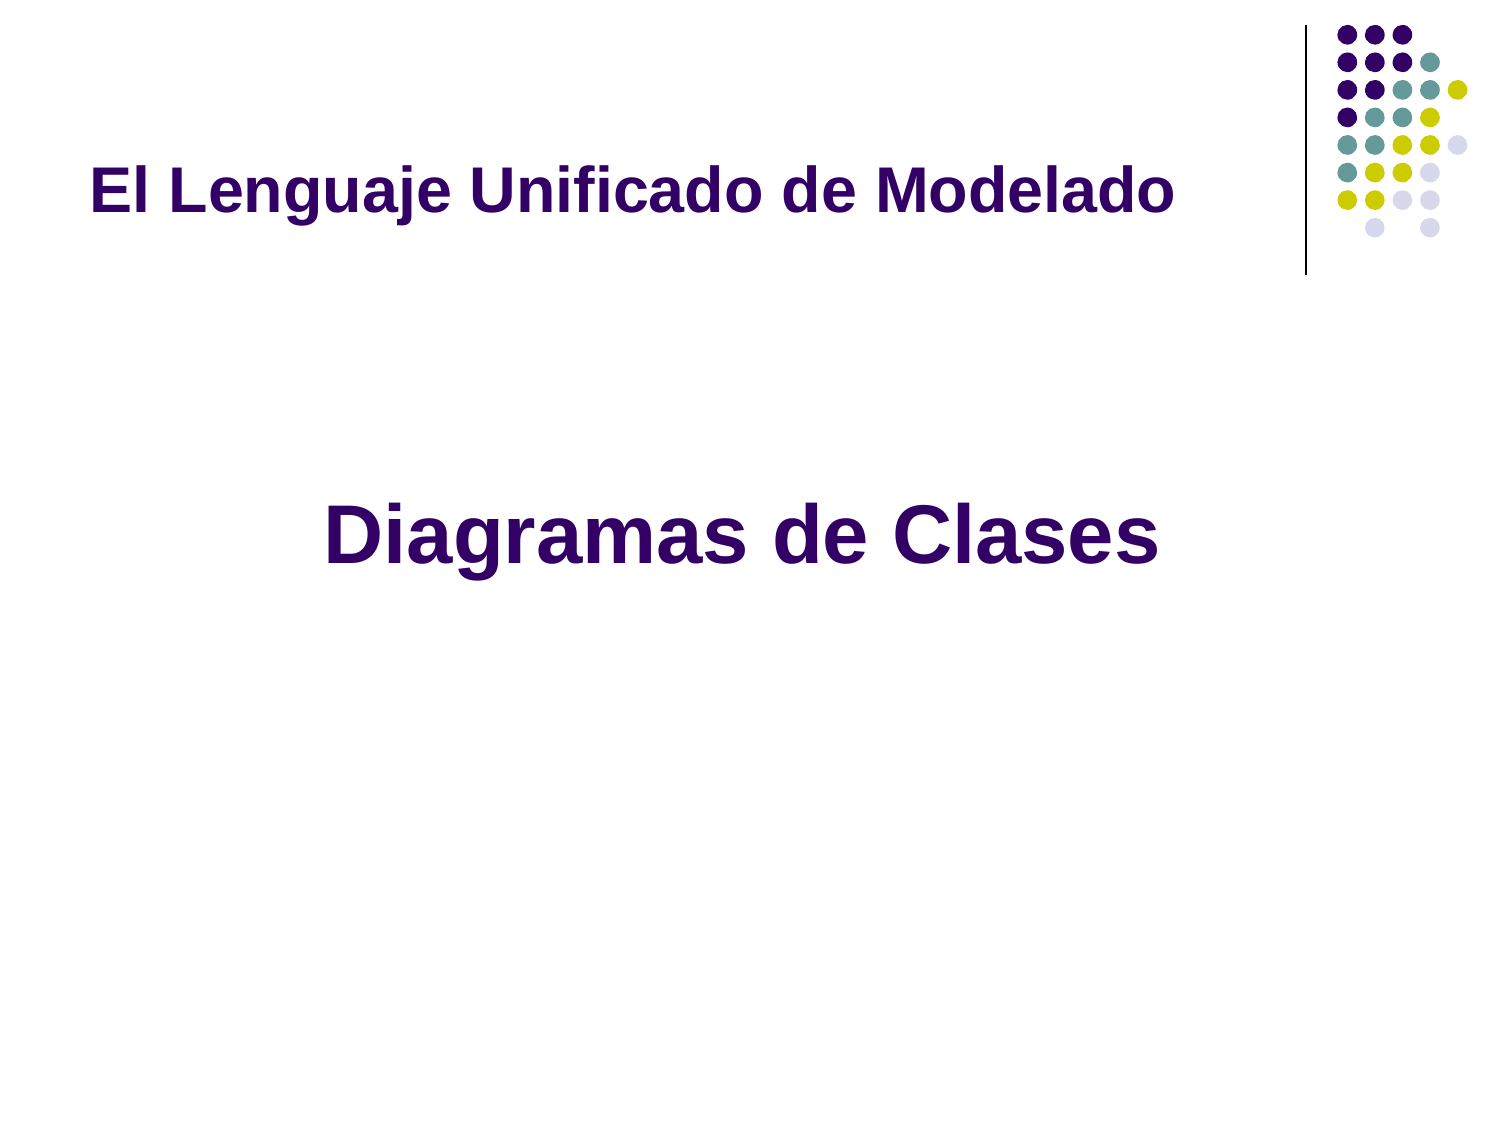

# El Lenguaje Unificado de Modelado
Diagramas de Clases